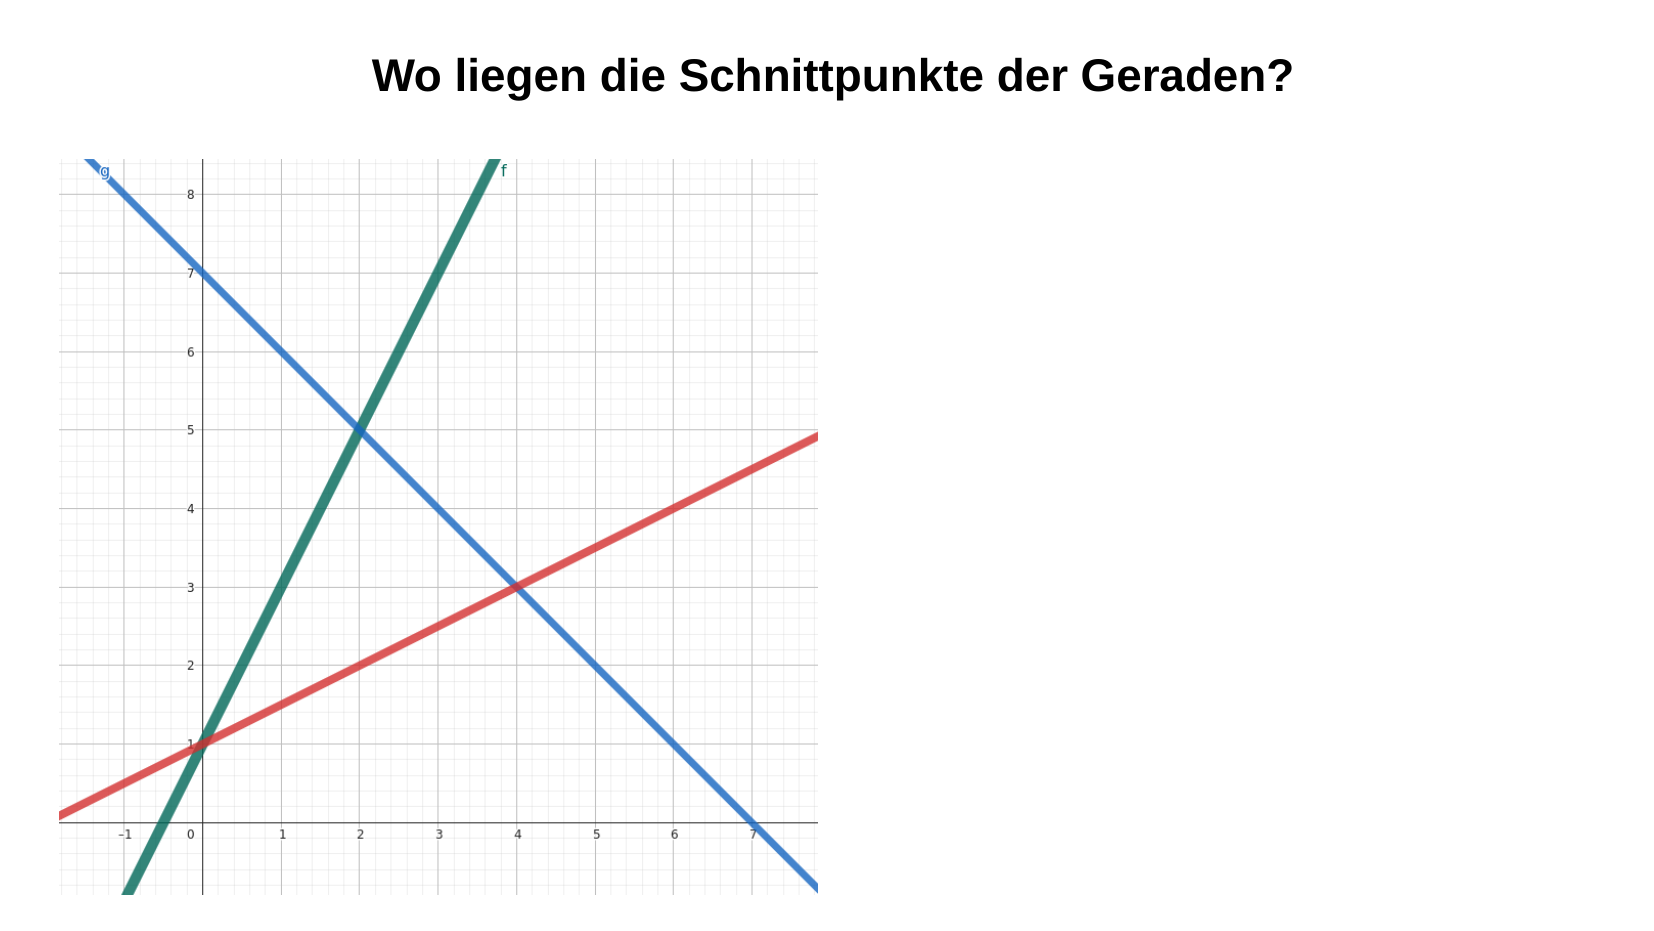

# Wo liegen die Schnittpunkte der Geraden?